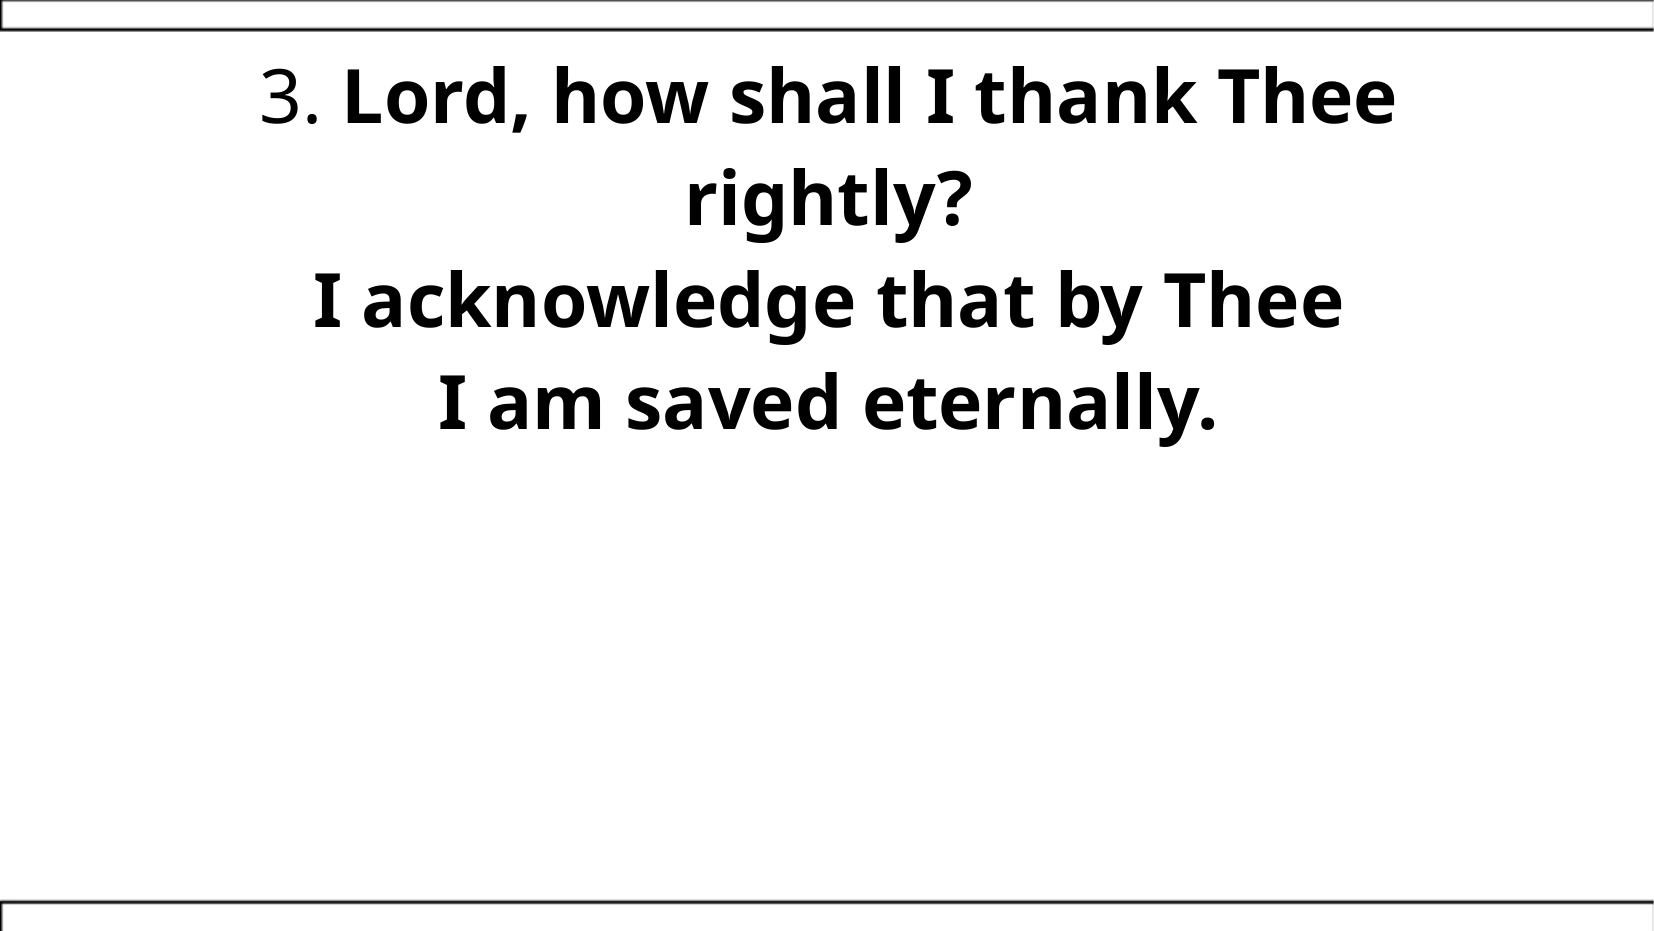

3. Lord, how shall I thank Thee rightly?
I acknowledge that by Thee
I am saved eternally.